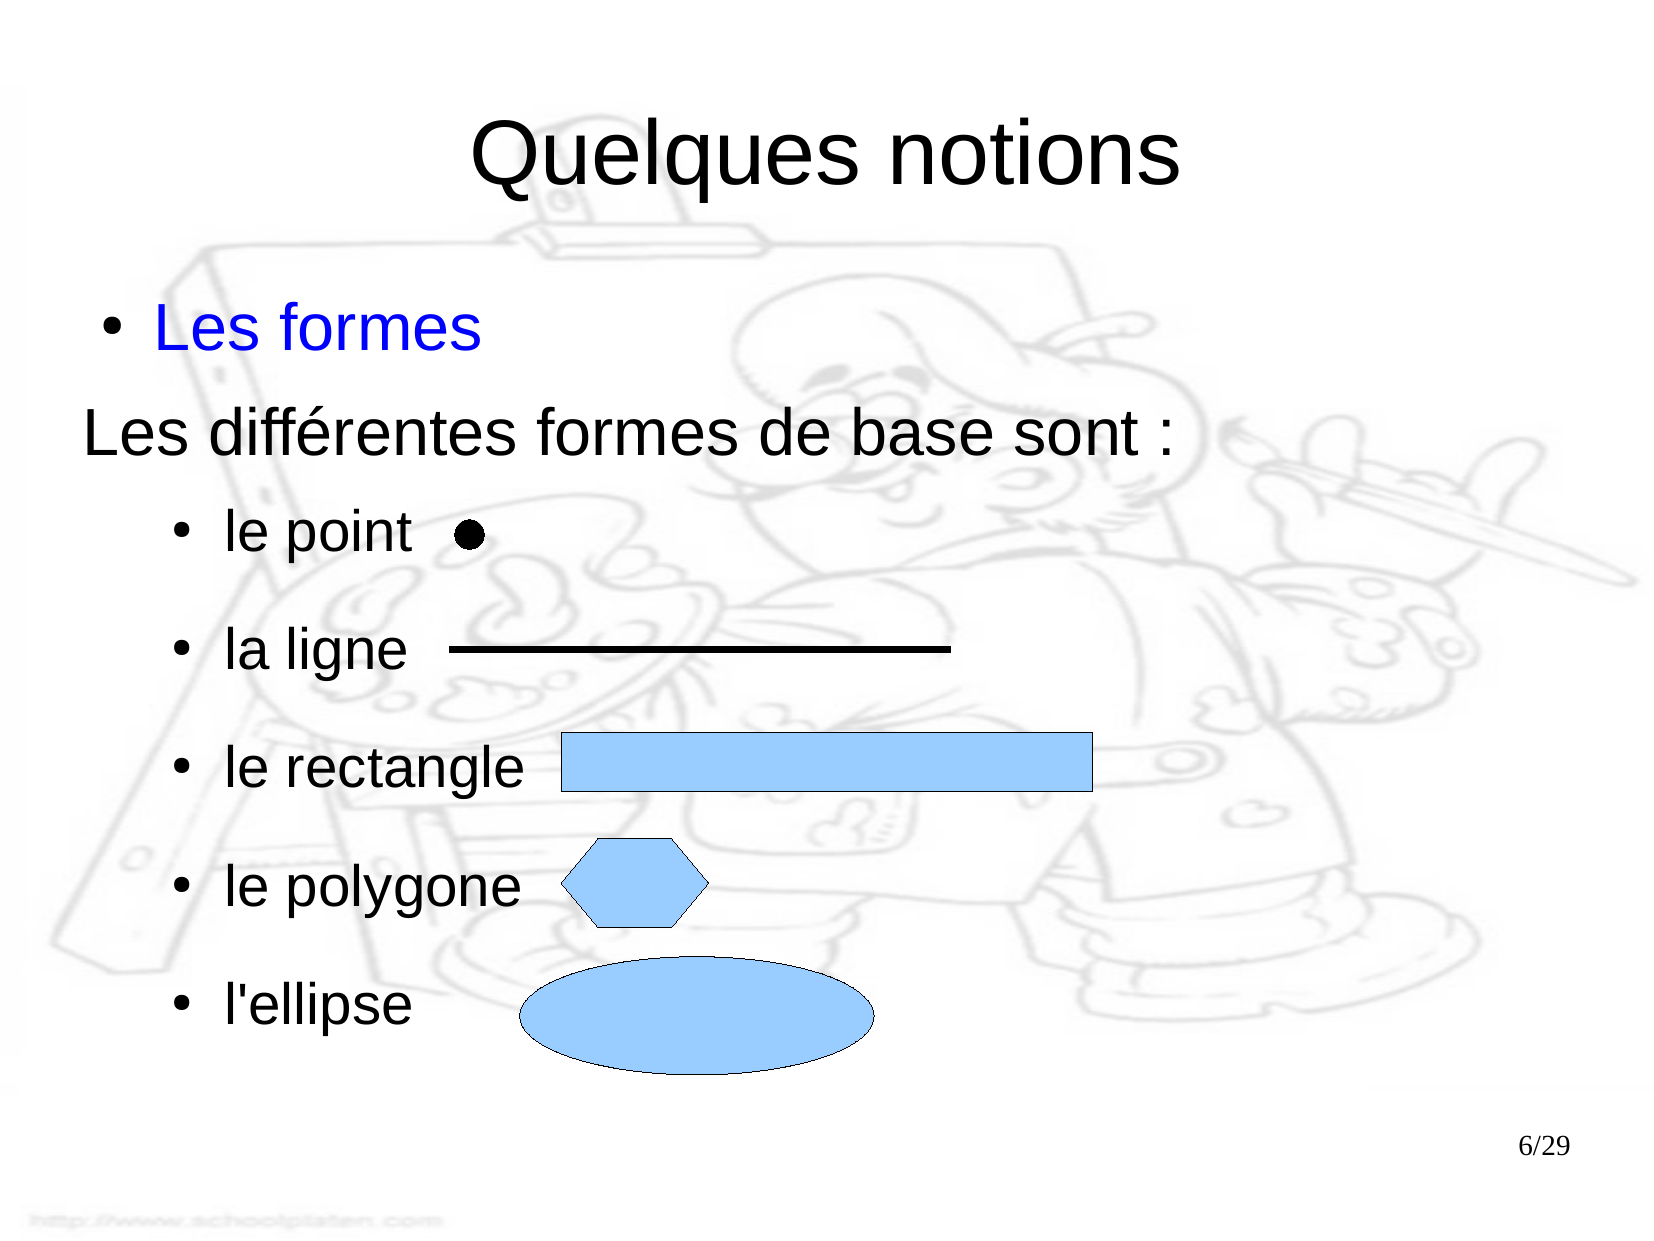

# Quelques notions
Les formes
Les différentes formes de base sont :
le point
la ligne
le rectangle
le polygone
l'ellipse
6